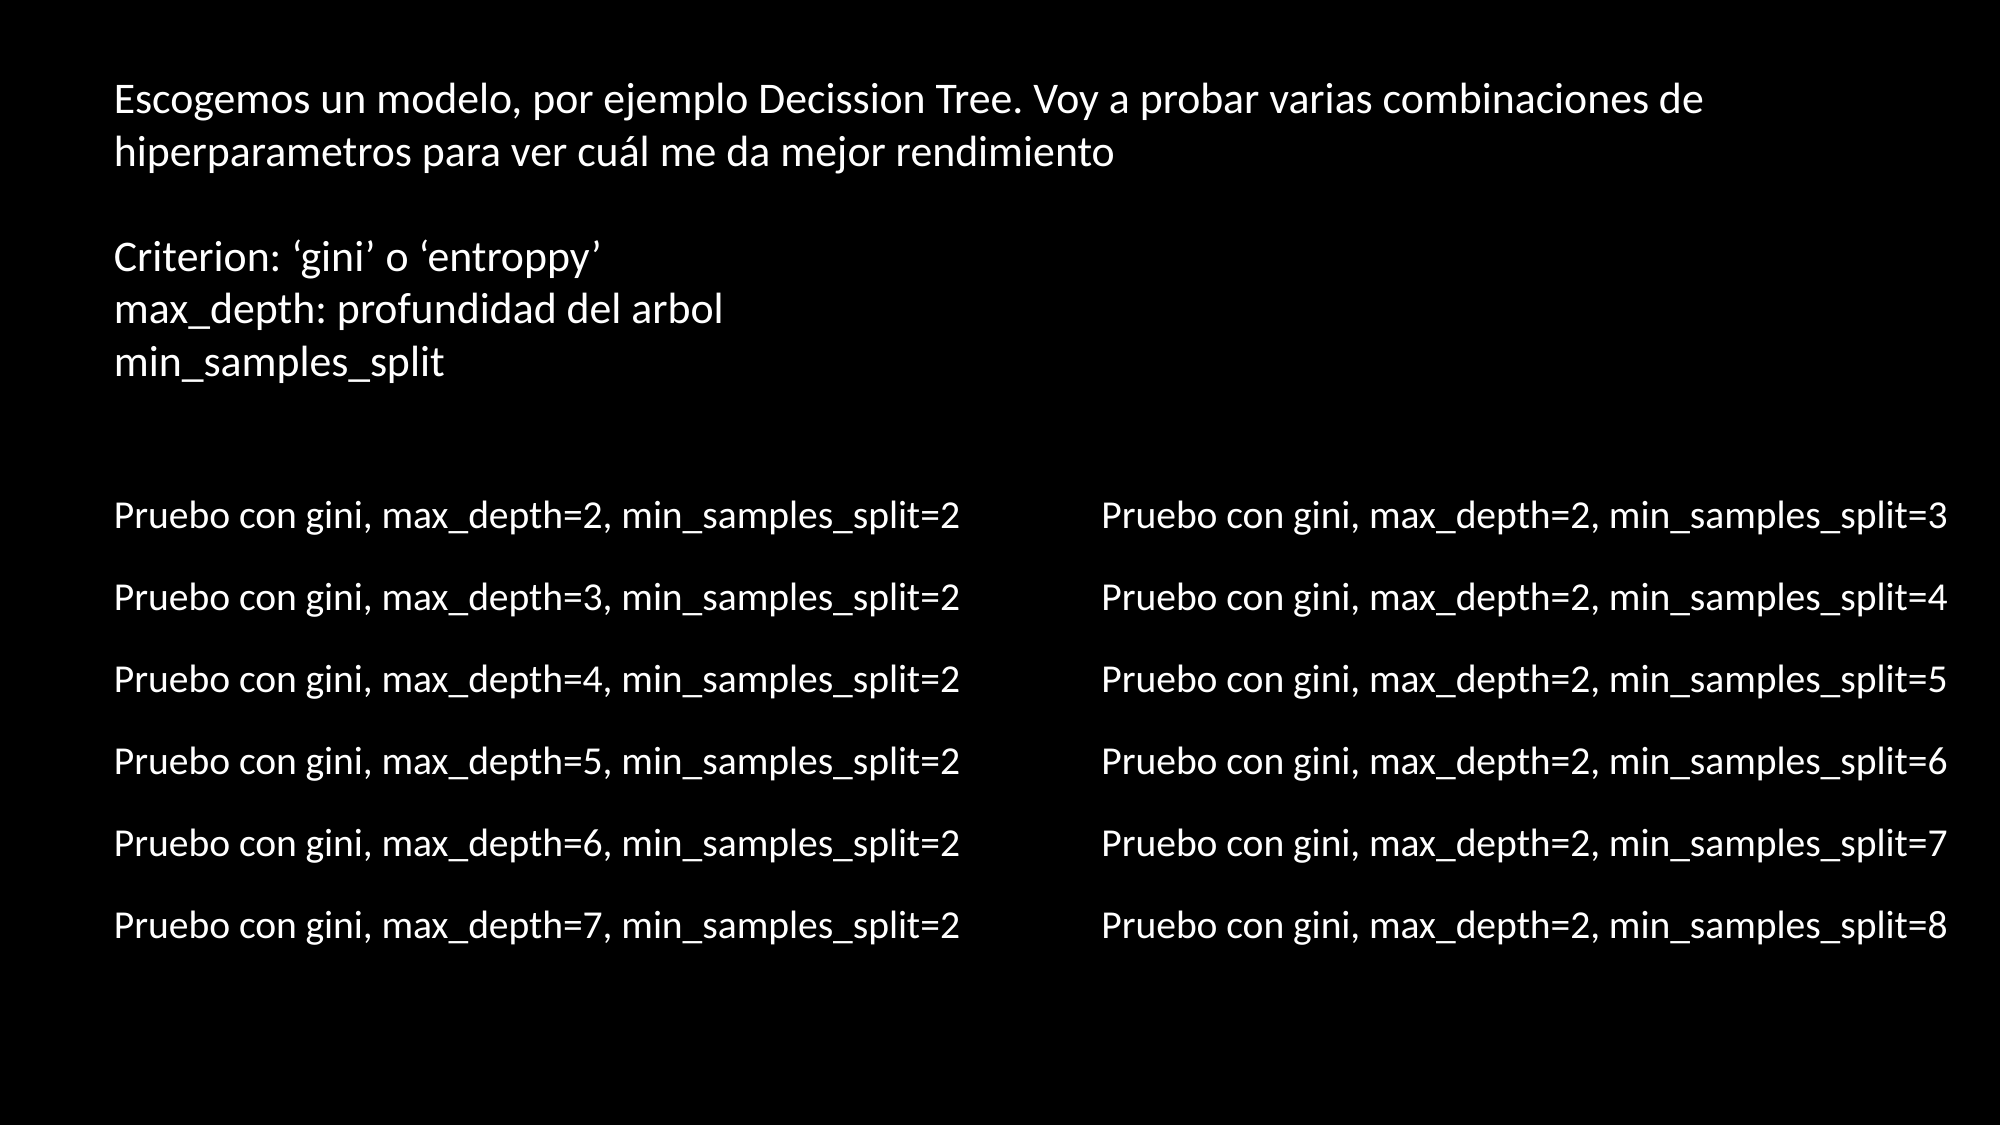

Escogemos un modelo, por ejemplo Decission Tree. Voy a probar varias combinaciones de hiperparametros para ver cuál me da mejor rendimiento
Criterion: ‘gini’ o ‘entroppy’
max_depth: profundidad del arbol
min_samples_split
#
Pruebo con gini, max_depth=2, min_samples_split=2
Pruebo con gini, max_depth=2, min_samples_split=3
Pruebo con gini, max_depth=3, min_samples_split=2
Pruebo con gini, max_depth=2, min_samples_split=4
Pruebo con gini, max_depth=4, min_samples_split=2
Pruebo con gini, max_depth=2, min_samples_split=5
Pruebo con gini, max_depth=5, min_samples_split=2
Pruebo con gini, max_depth=2, min_samples_split=6
Pruebo con gini, max_depth=6, min_samples_split=2
Pruebo con gini, max_depth=2, min_samples_split=7
Pruebo con gini, max_depth=7, min_samples_split=2
Pruebo con gini, max_depth=2, min_samples_split=8